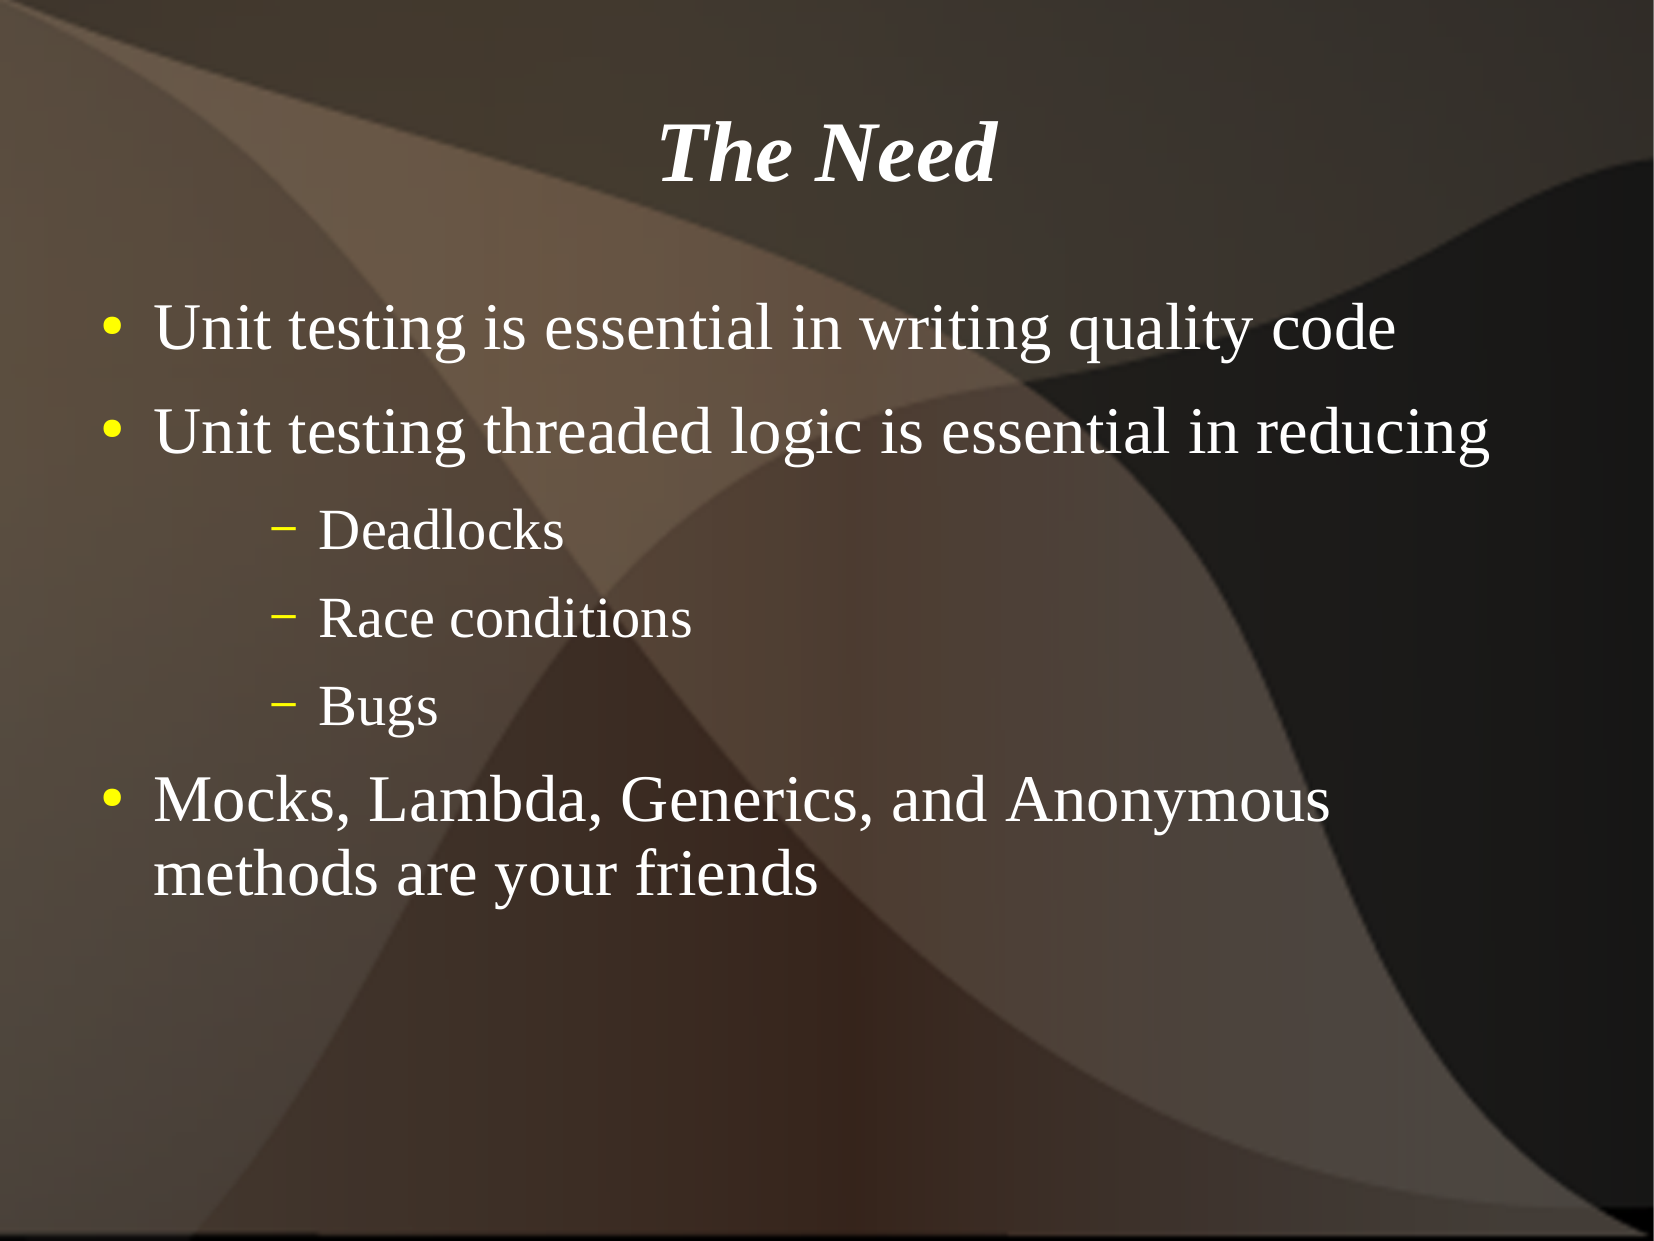

# The Need
Unit testing is essential in writing quality code
Unit testing threaded logic is essential in reducing
Deadlocks
Race conditions
Bugs
Mocks, Lambda, Generics, and Anonymous methods are your friends